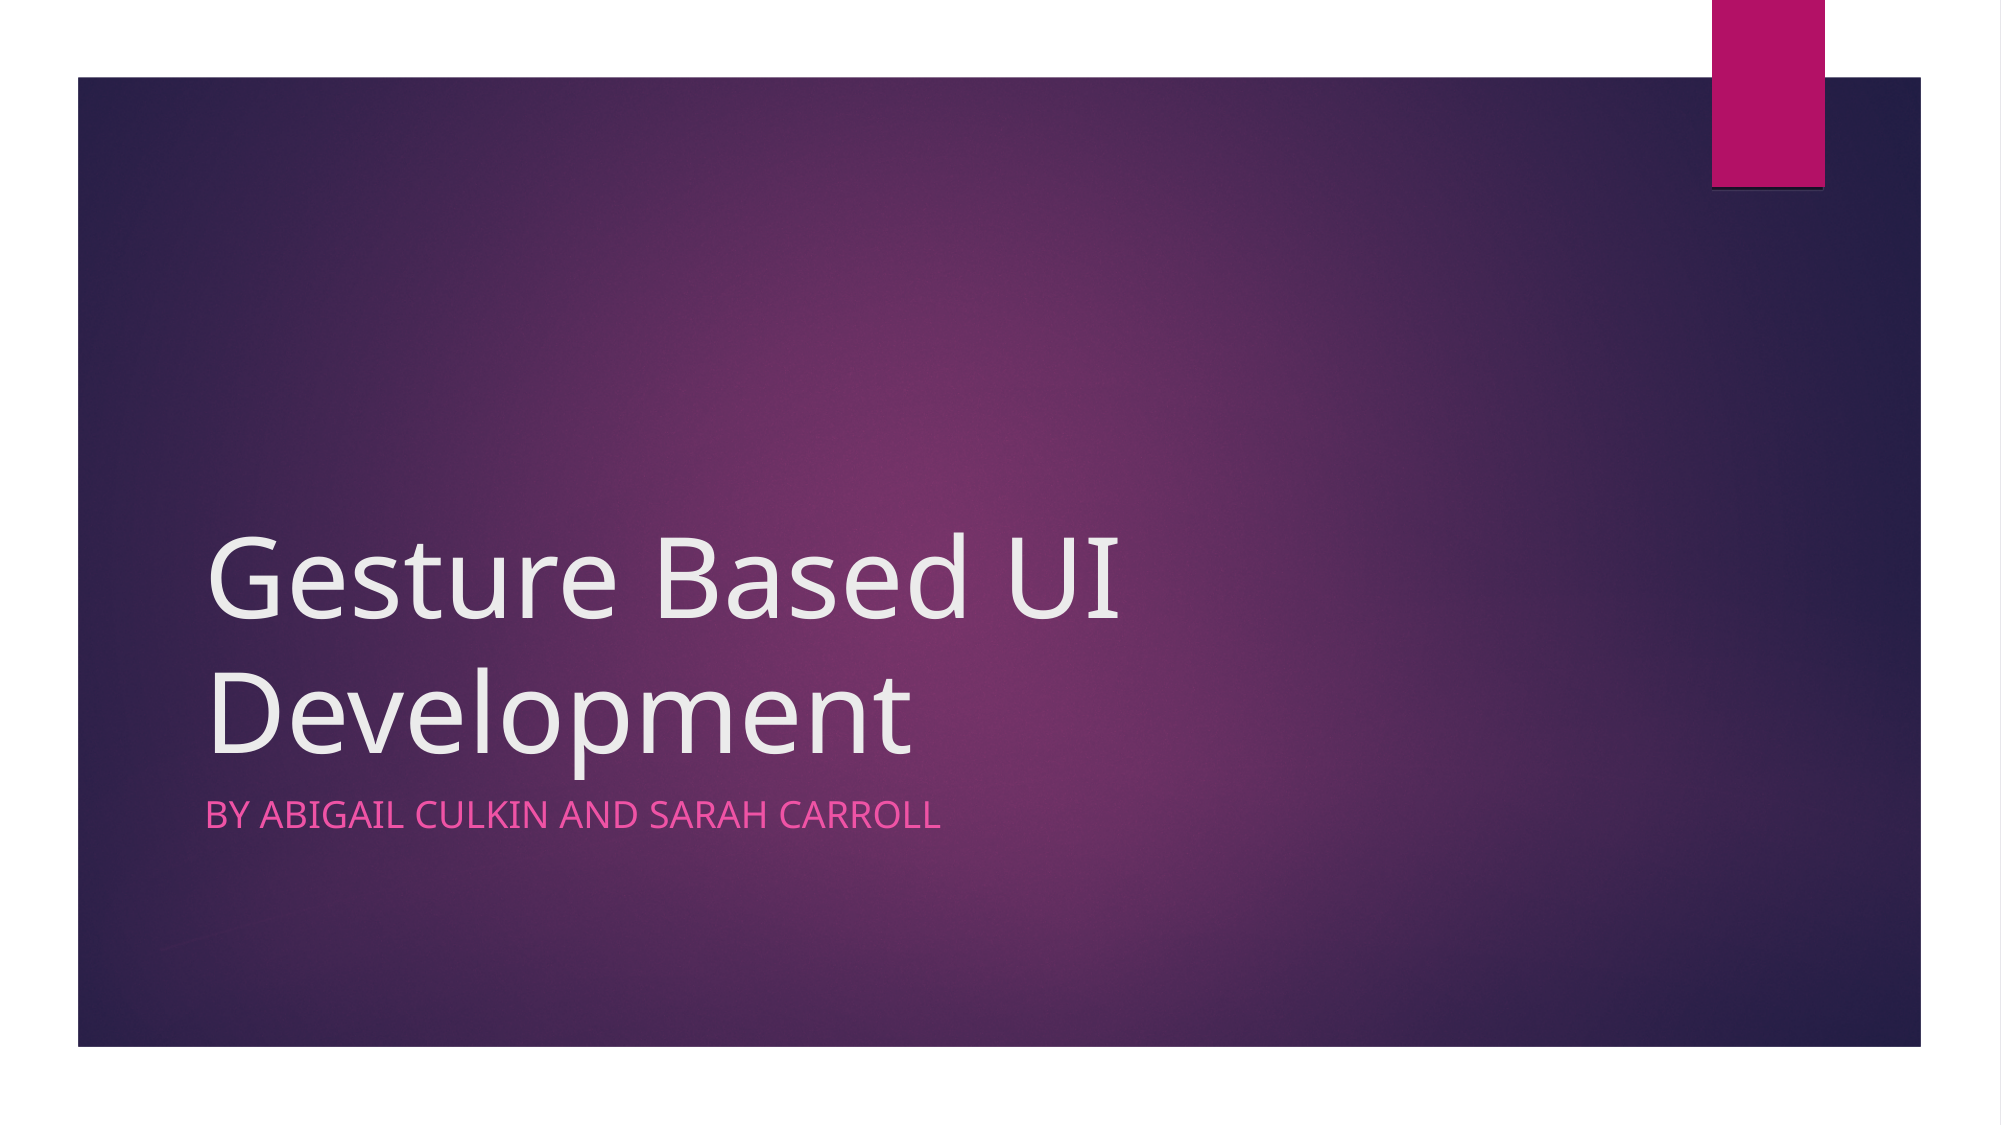

# Gesture Based UI	Development
By ABIGAIL culkin and SaraH cARROLL